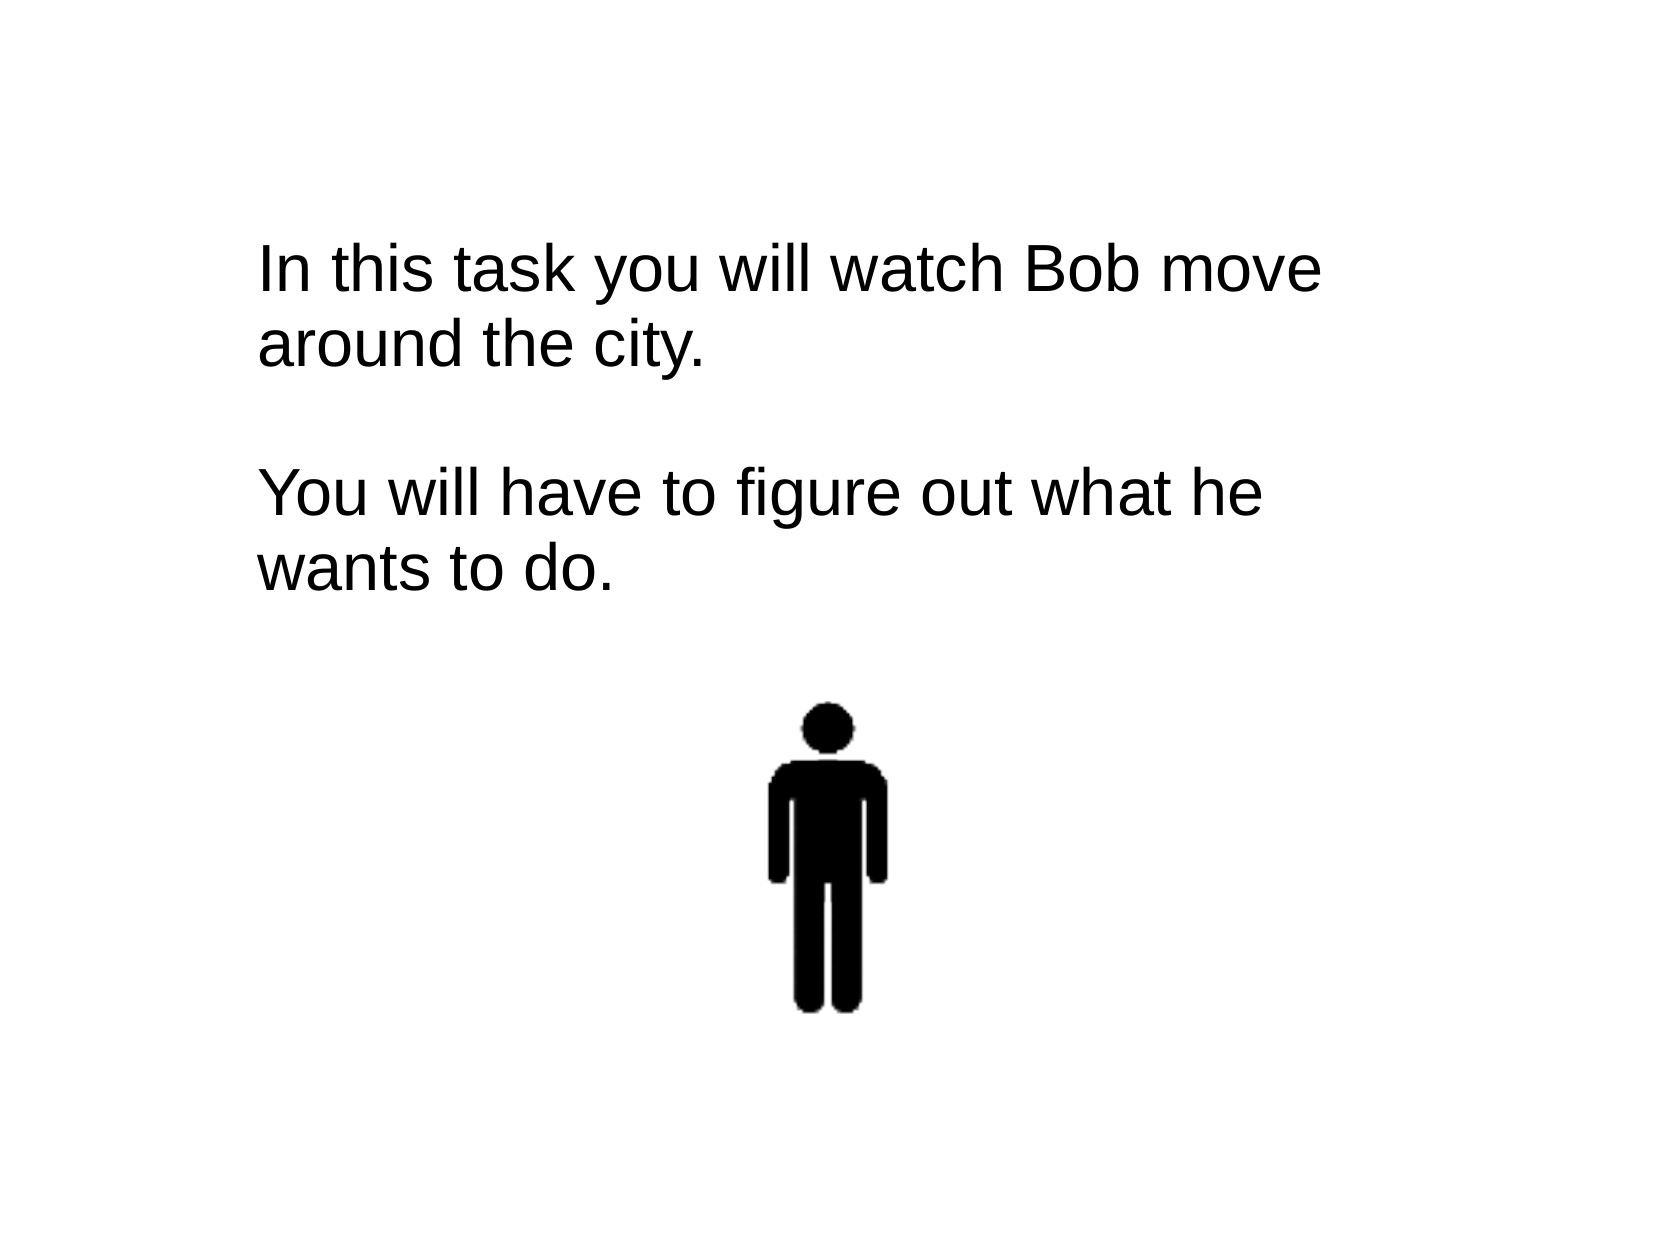

In this task you will watch Bob move around the city.
You will have to figure out what he wants to do.